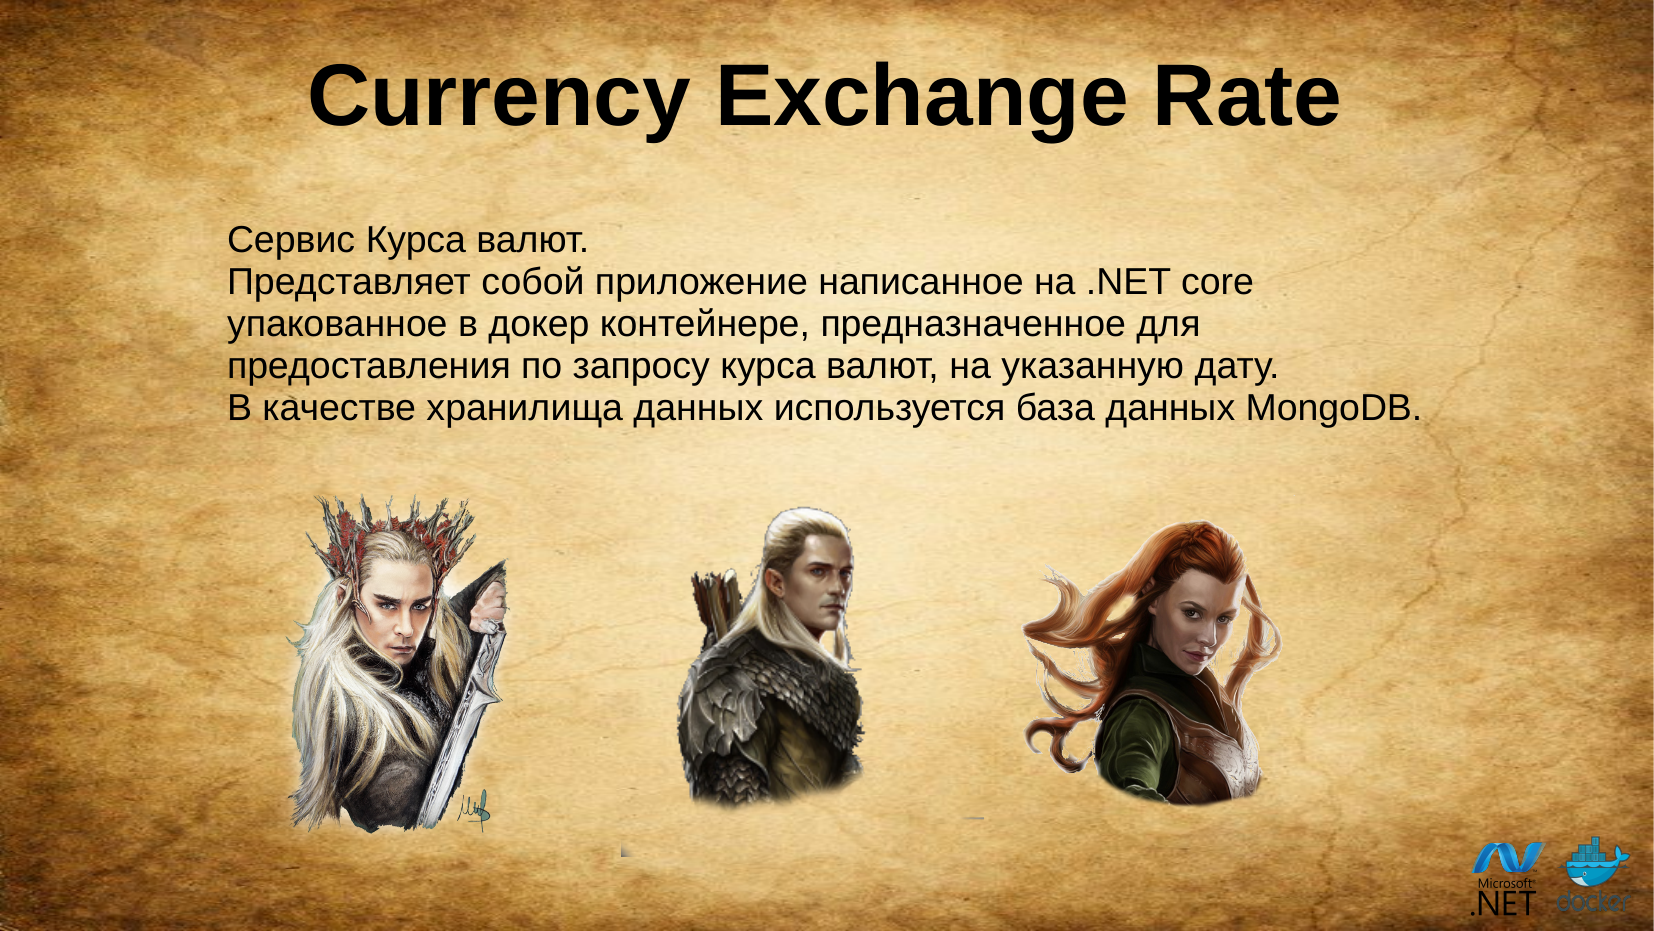

Currency Exchange Rate
Сервис Курса валют.
Представляет собой приложение написанное на .NET core упакованное в докер контейнере, предназначенное для предоставления по запросу курса валют, на указанную дату.
В качестве хранилища данных используется база данных MongoDB.